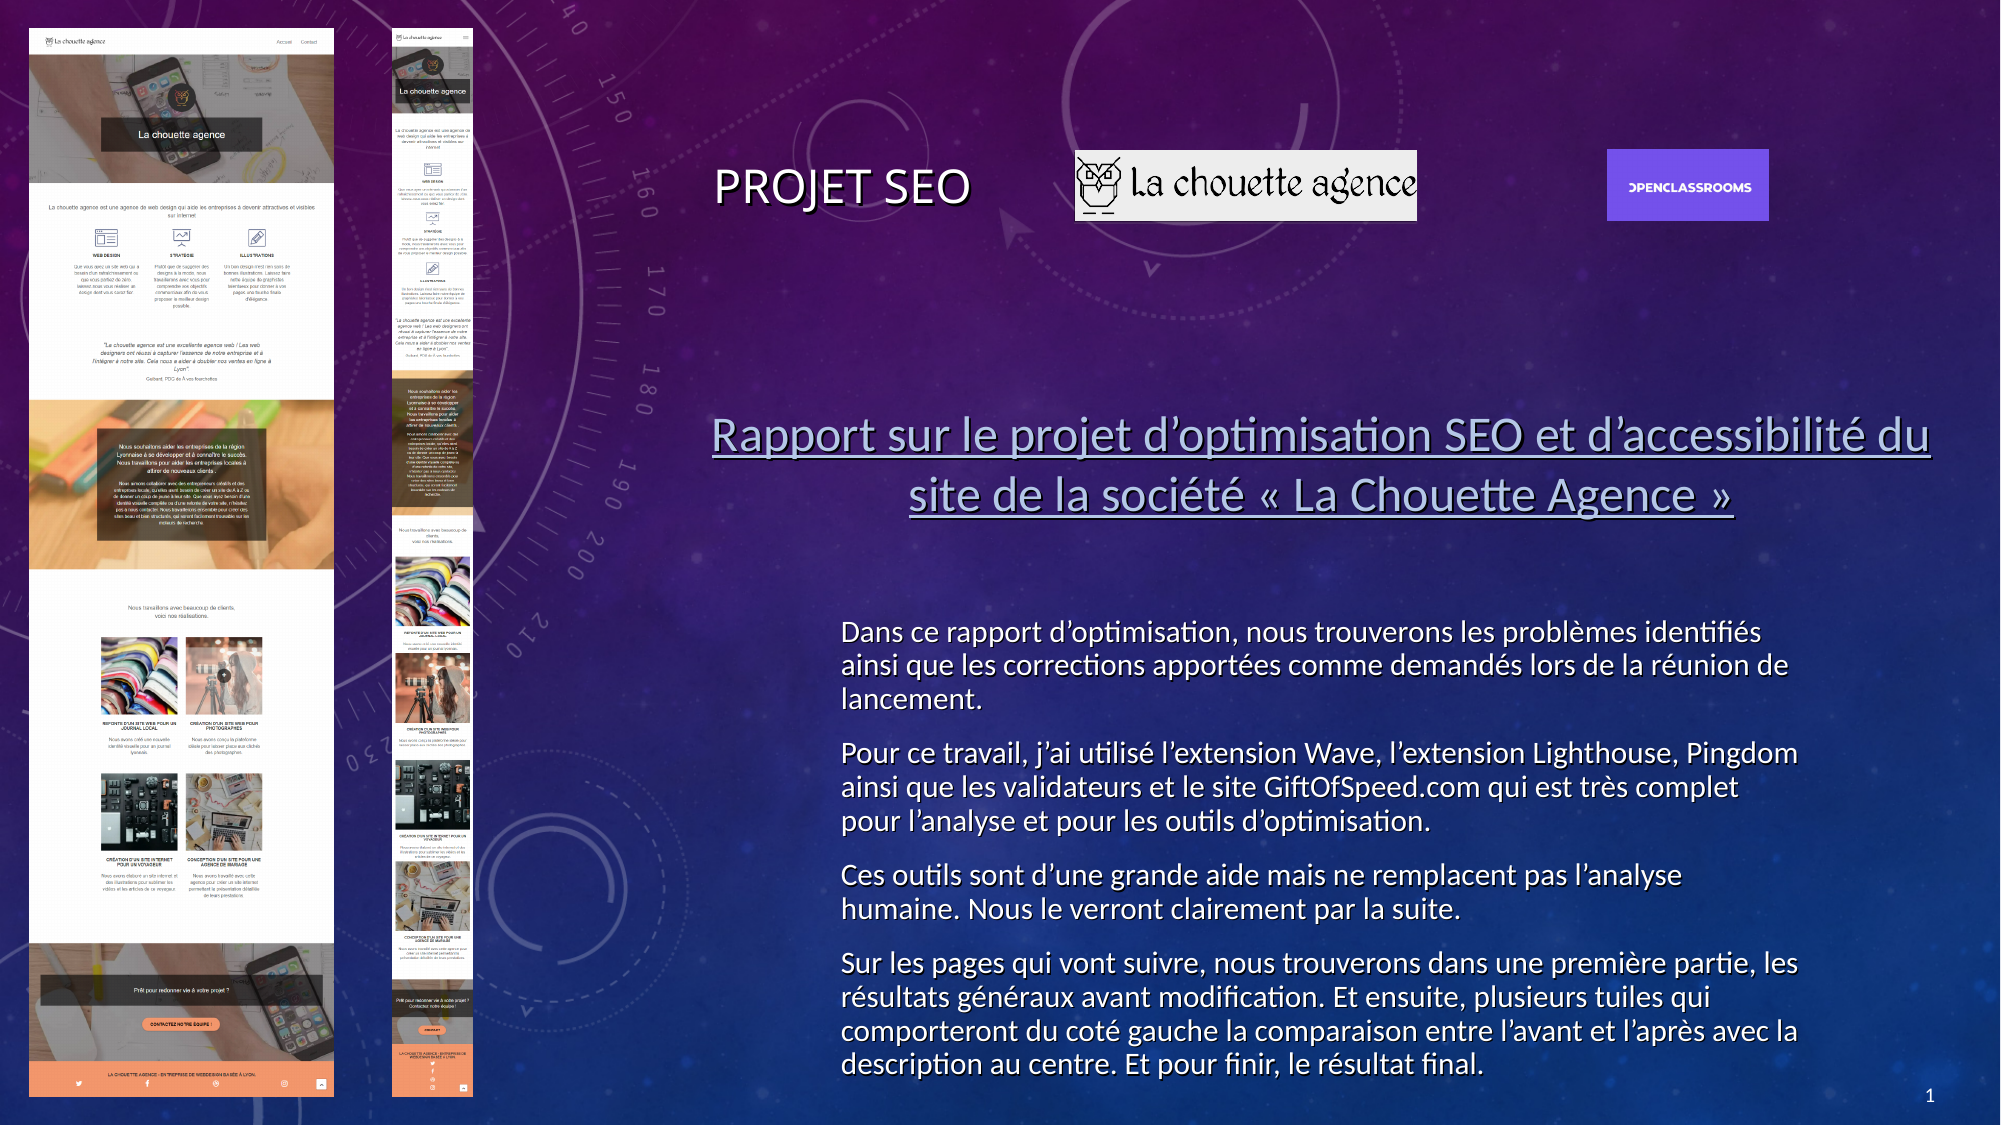

# Projet SEO					 avec
Rapport sur le projet d’optimisation SEO et d’accessibilité du site de la société « La Chouette Agence »
Dans ce rapport d’optimisation, nous trouverons les problèmes identifiés ainsi que les corrections apportées comme demandés lors de la réunion de lancement.
Pour ce travail, j’ai utilisé l’extension Wave, l’extension Lighthouse, Pingdom ainsi que les validateurs et le site GiftOfSpeed.com qui est très complet pour l’analyse et pour les outils d’optimisation.
Ces outils sont d’une grande aide mais ne remplacent pas l’analyse humaine. Nous le verront clairement par la suite.
Sur les pages qui vont suivre, nous trouverons dans une première partie, les résultats généraux avant modification. Et ensuite, plusieurs tuiles qui comporteront du coté gauche la comparaison entre l’avant et l’après avec la description au centre. Et pour finir, le résultat final.
1